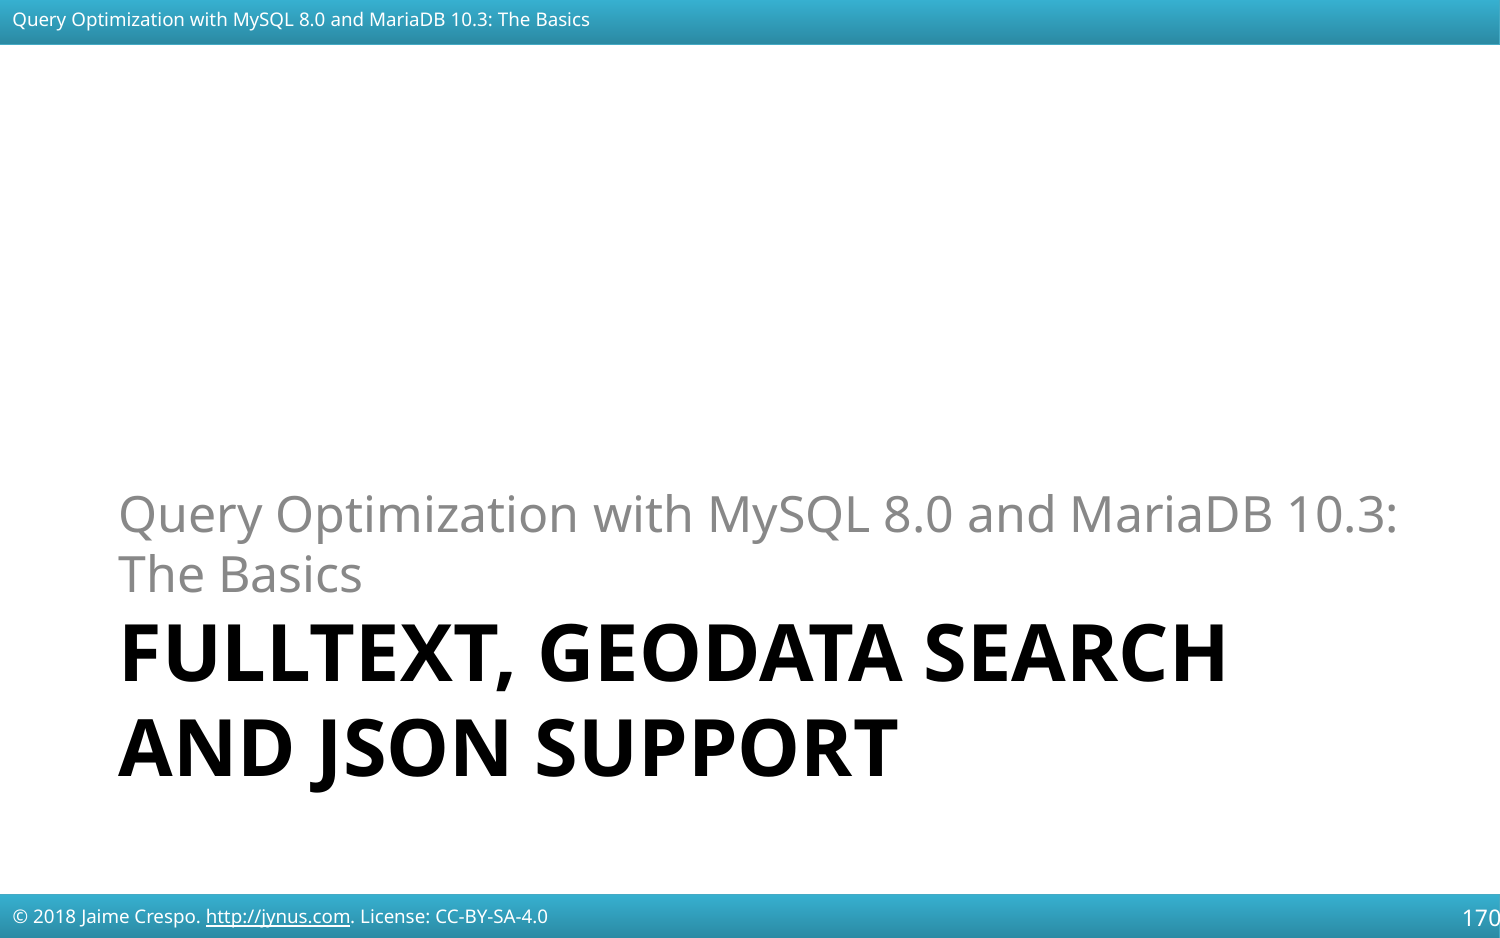

Query Optimization with MySQL 8.0 and MariaDB 10.3: The Basics
# FULLTEXT, Geodata SEARCH and JSON Support